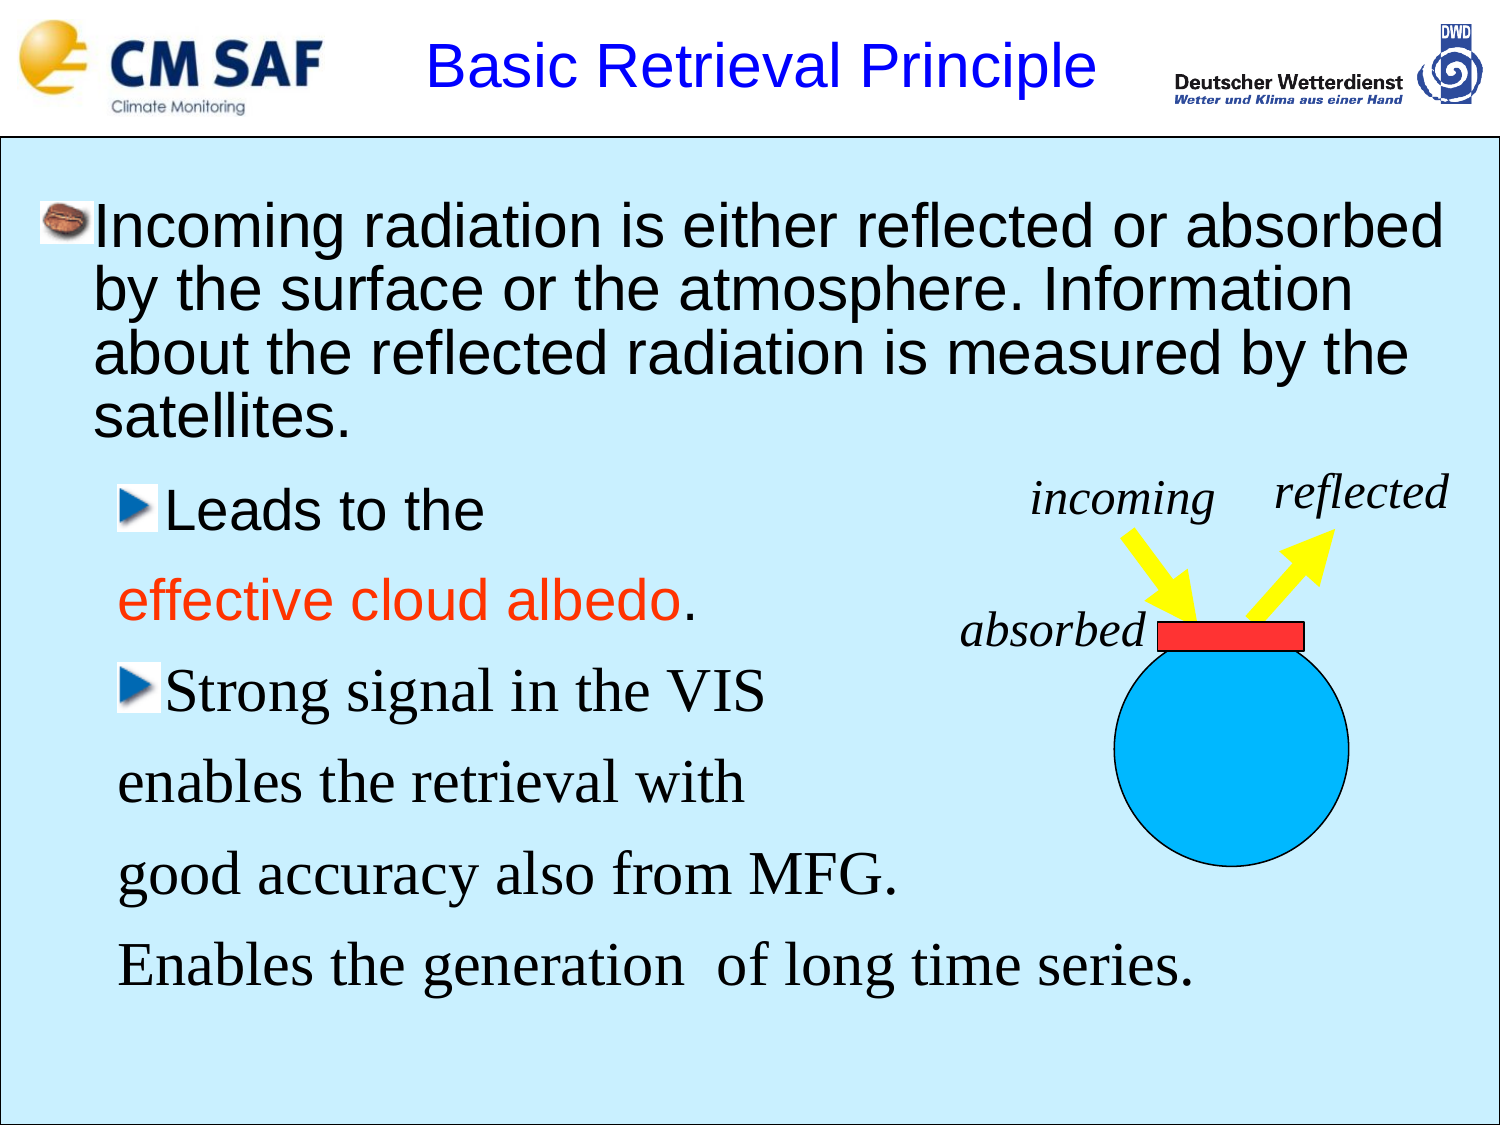

Basic Retrieval Principle
# Incoming radiation is either reflected or absorbed by the surface or the atmosphere. Information about the reflected radiation is measured by the satellites.
Leads to the
effective cloud albedo.
Strong signal in the VIS
enables the retrieval with
good accuracy also from MFG.
Enables the generation of long time series.
reflected
incoming
absorbed